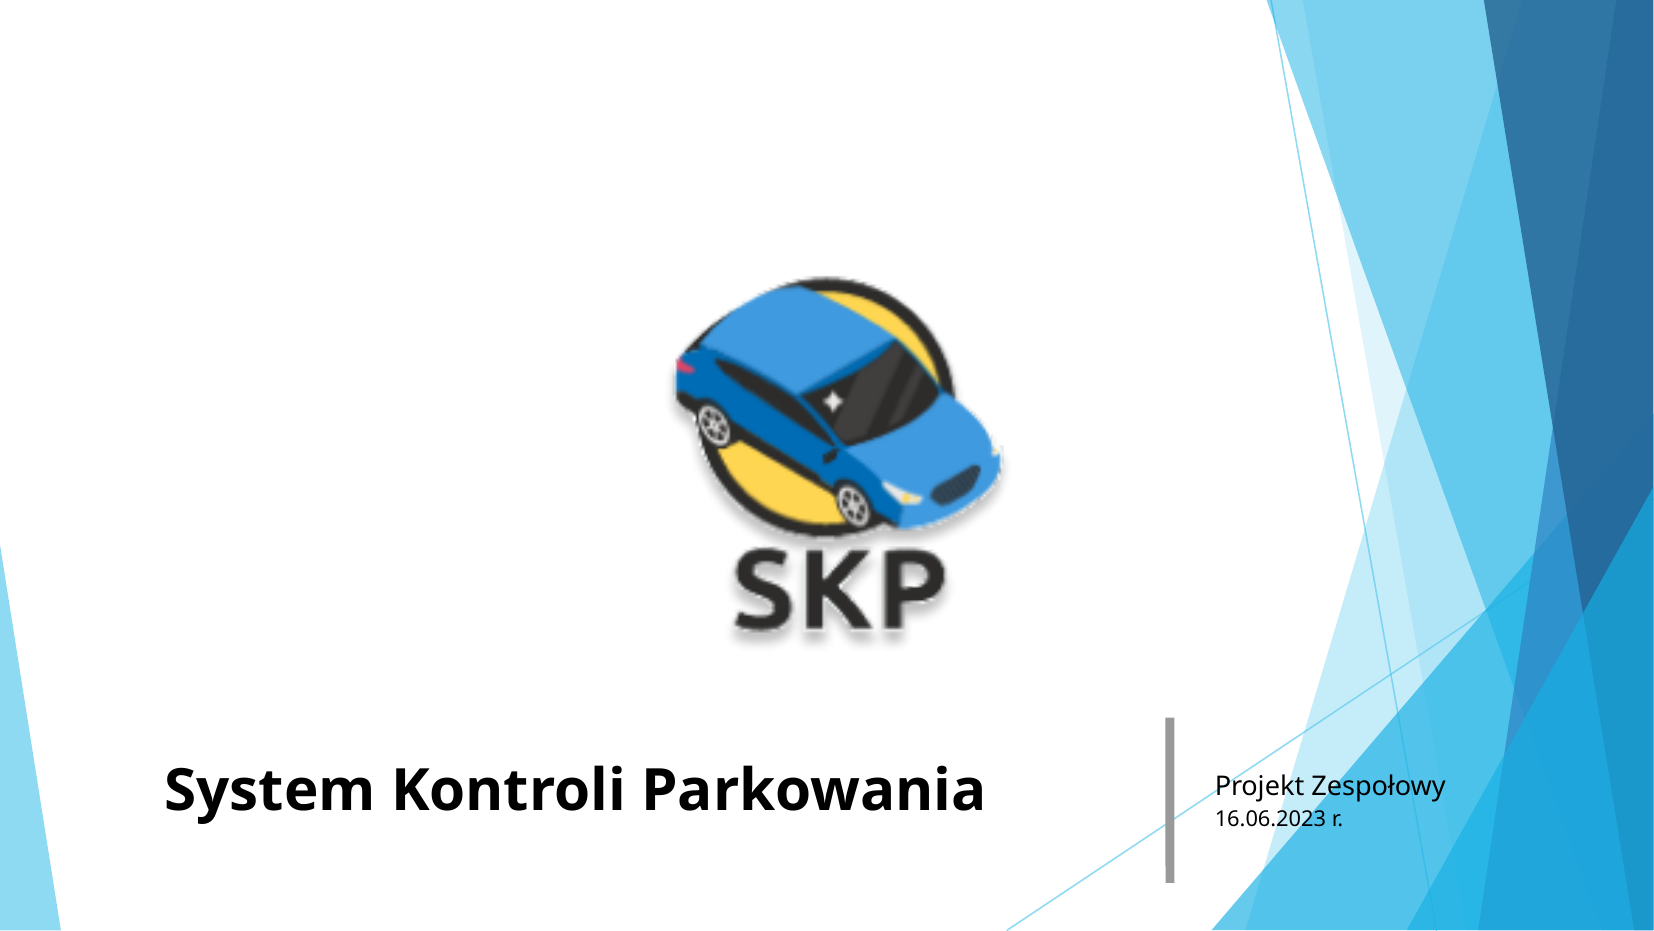

System Kontroli Parkowania
Projekt Zespołowy
16.06.2023 r.